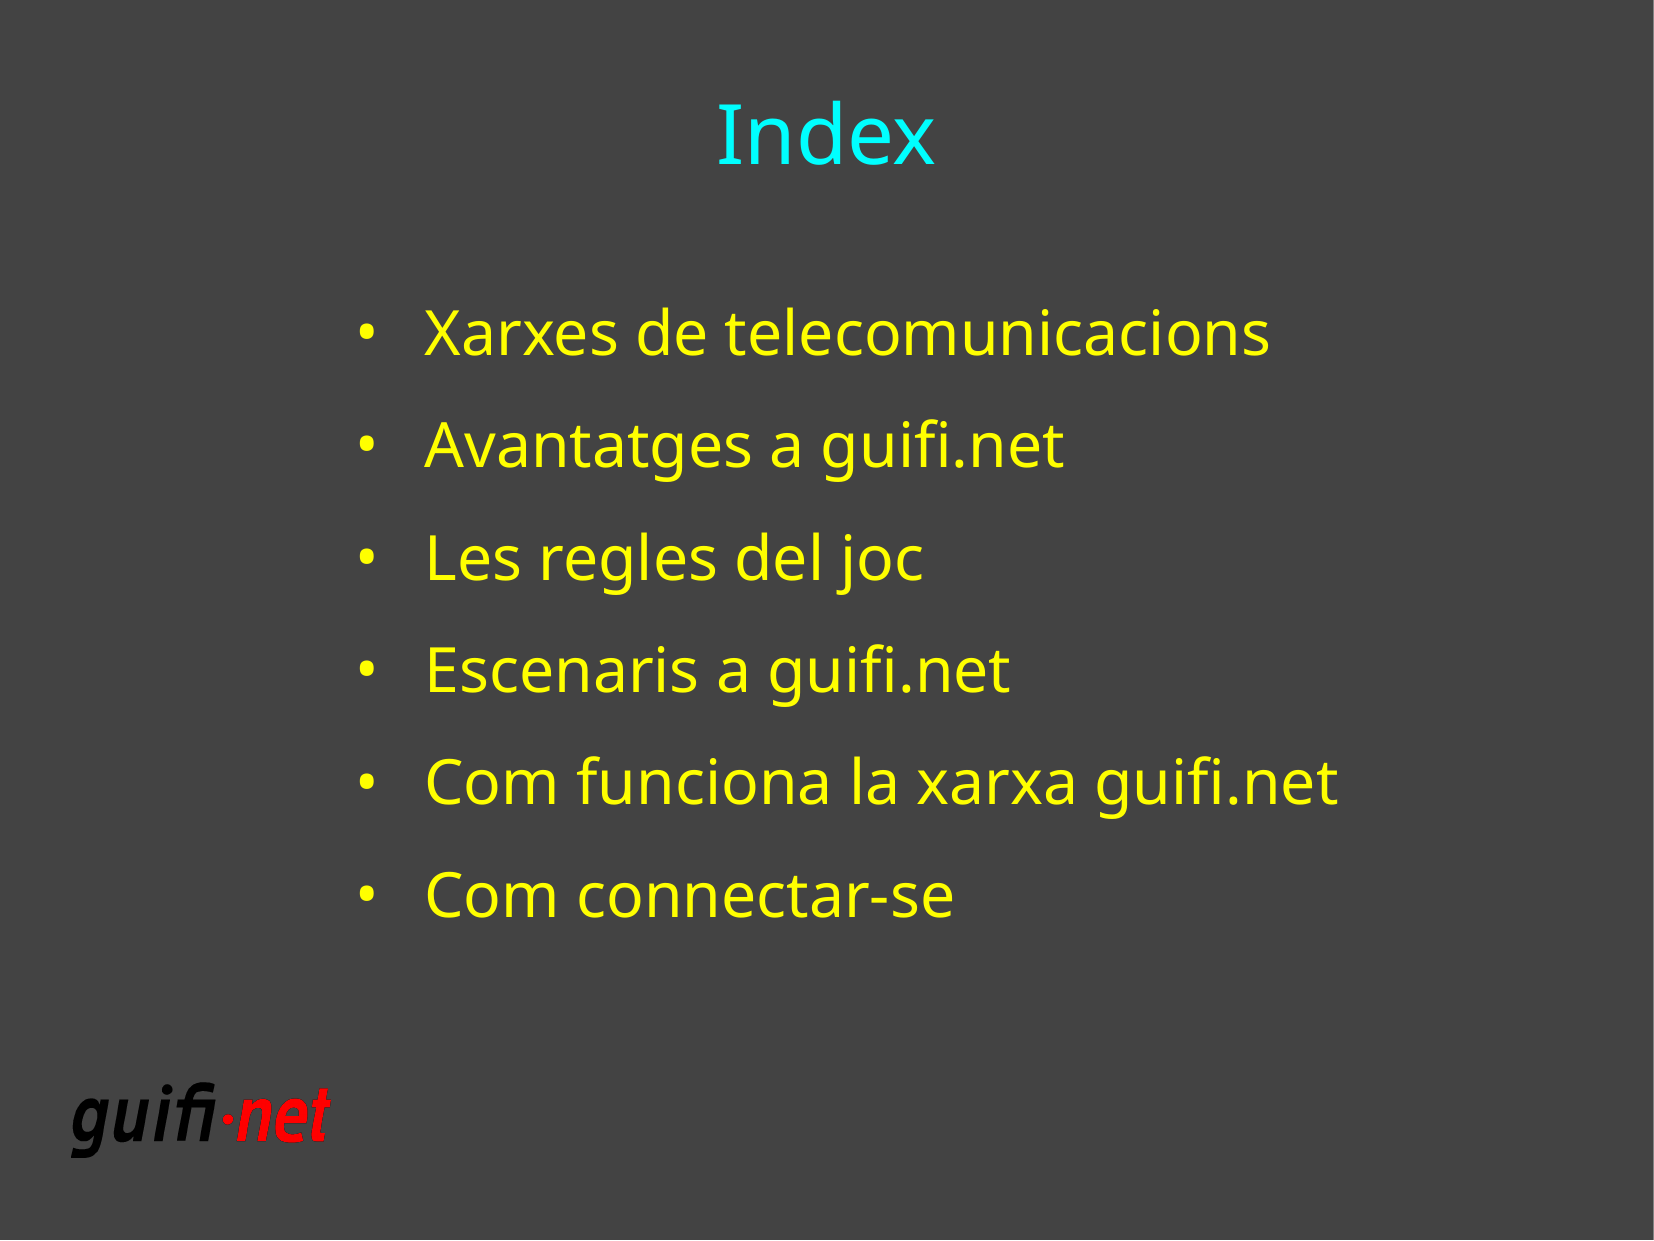

# Index
Xarxes de telecomunicacions
Avantatges a guifi.net
Les regles del joc
Escenaris a guifi.net
Com funciona la xarxa guifi.net
Com connectar-se